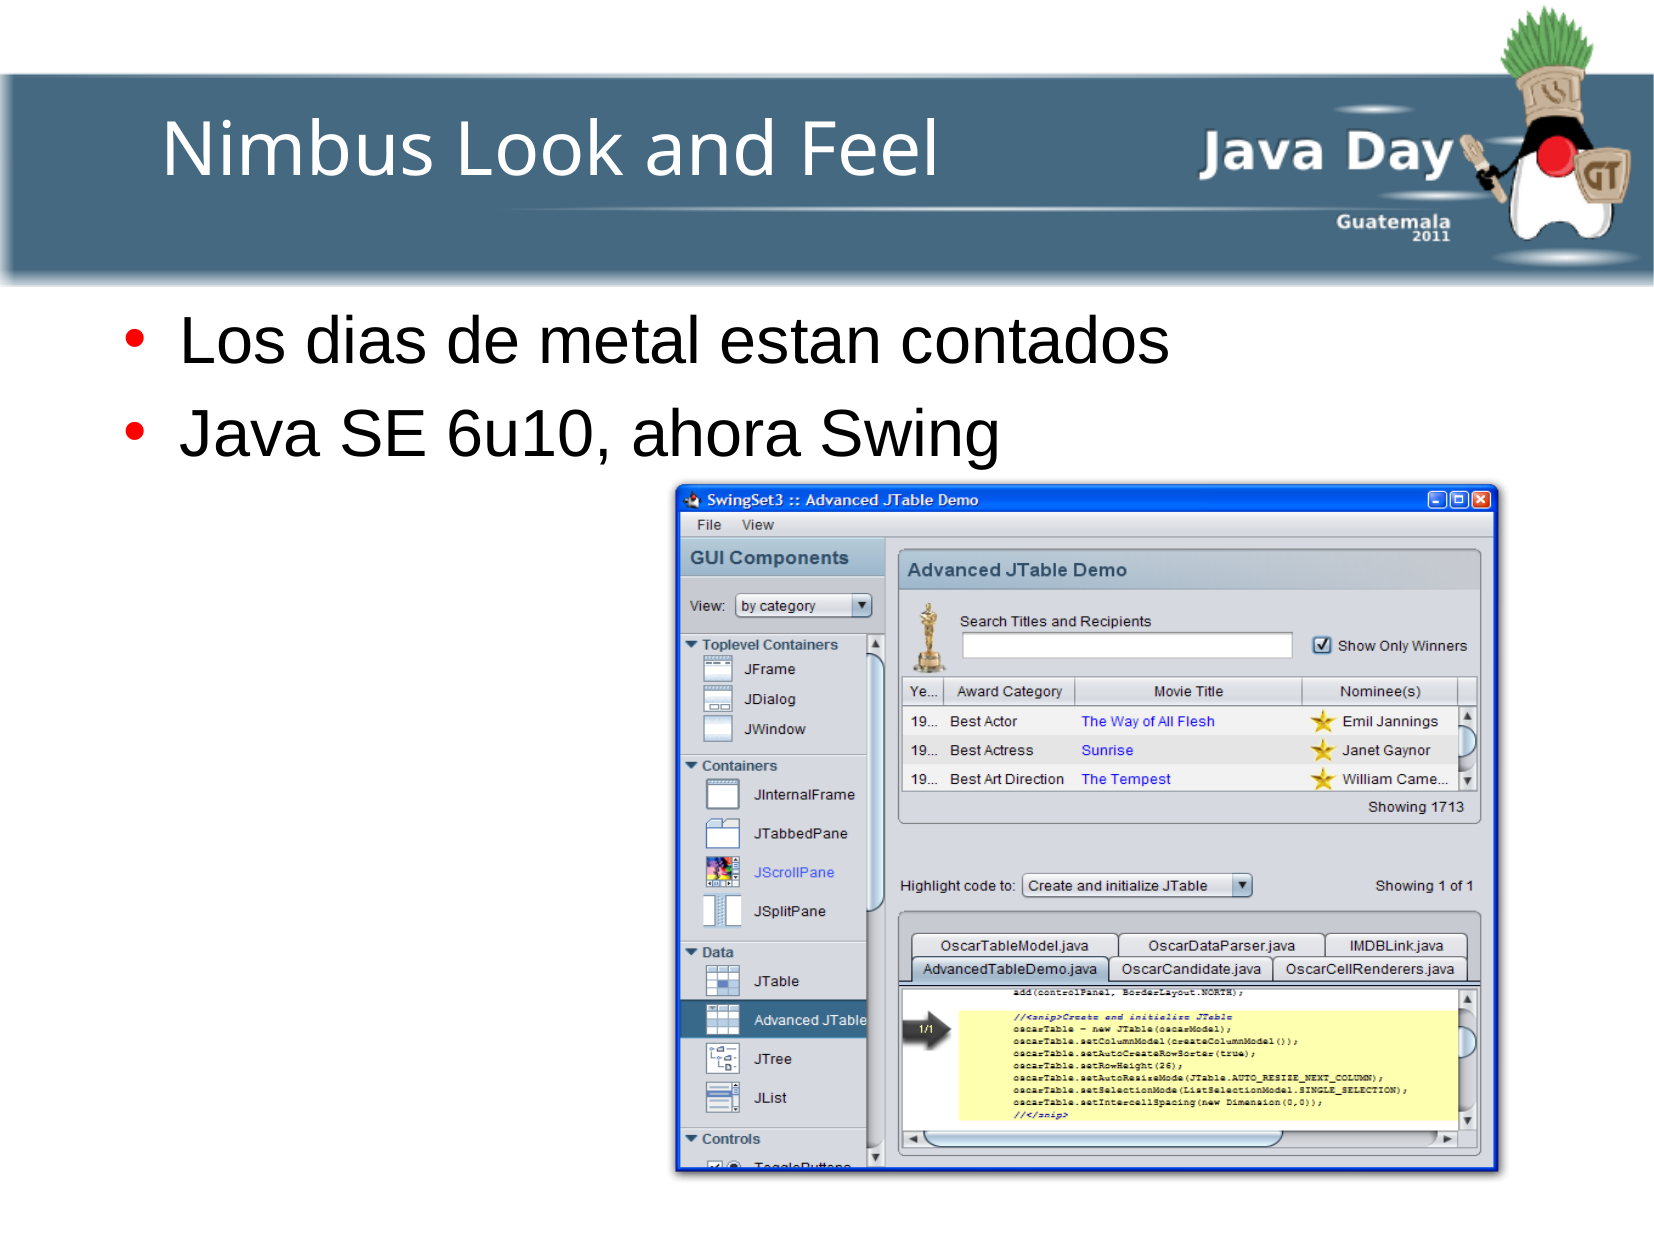

# Nimbus Look and Feel
Los dias de metal estan contados
Java SE 6u10, ahora Swing